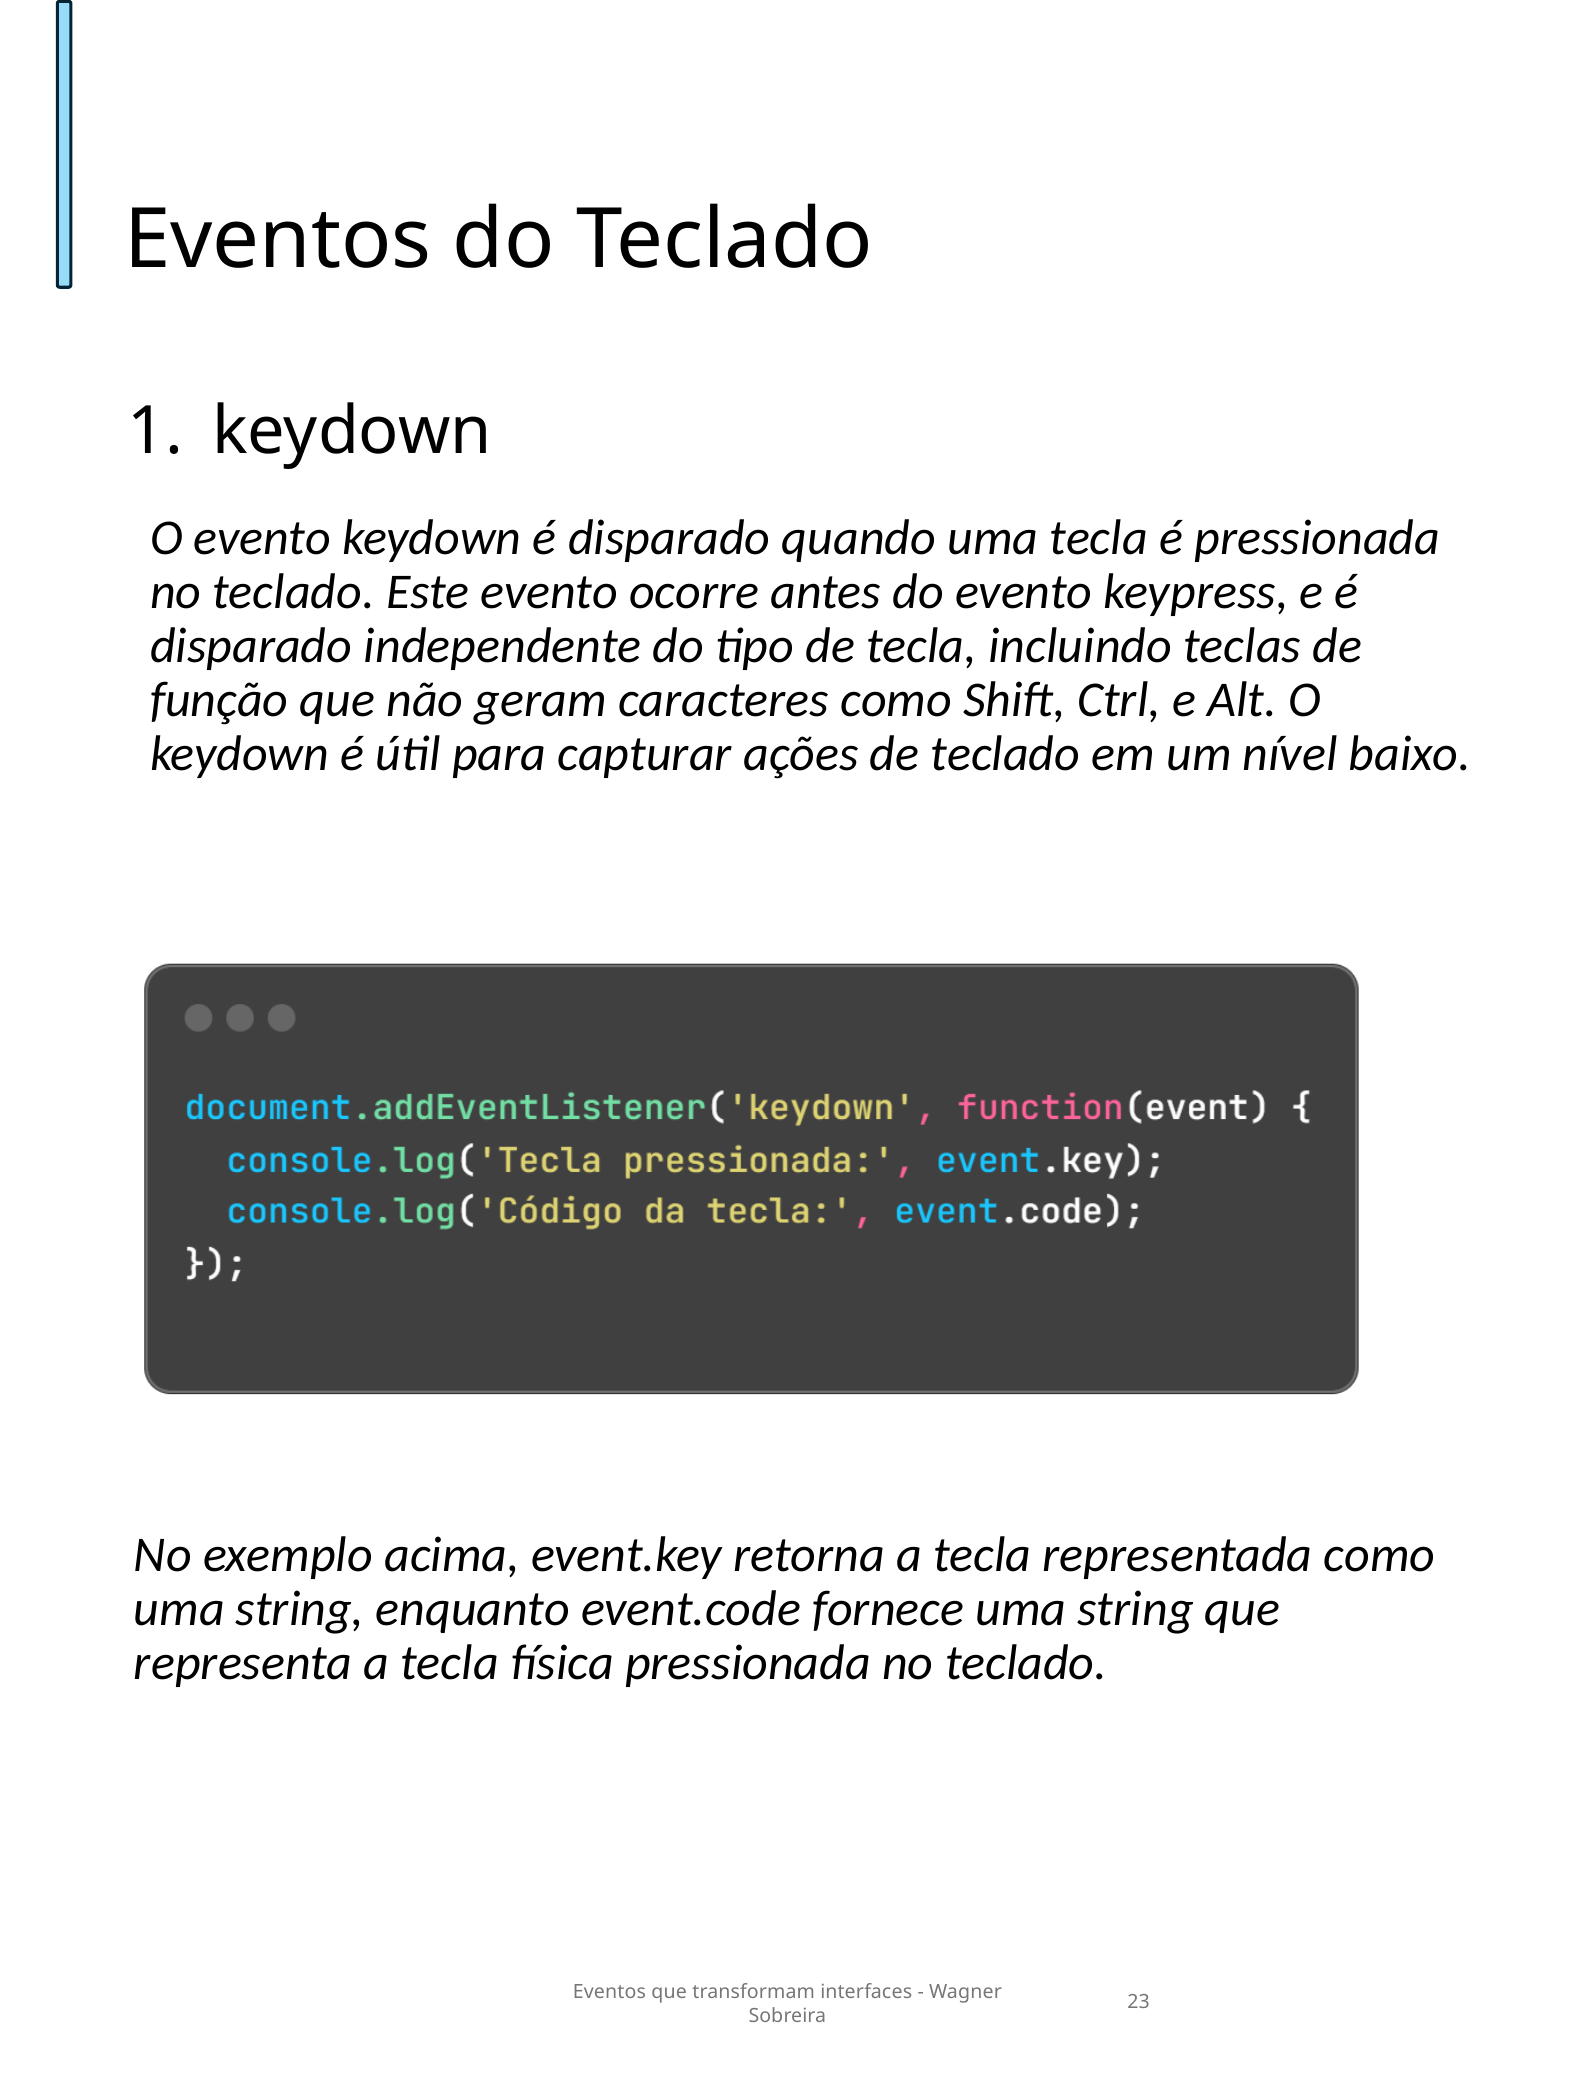

Eventos do Teclado
keydown
O evento keydown é disparado quando uma tecla é pressionada no teclado. Este evento ocorre antes do evento keypress, e é disparado independente do tipo de tecla, incluindo teclas de função que não geram caracteres como Shift, Ctrl, e Alt. O keydown é útil para capturar ações de teclado em um nível baixo.
No exemplo acima, event.key retorna a tecla representada como uma string, enquanto event.code fornece uma string que representa a tecla física pressionada no teclado.
Eventos que transformam interfaces - Wagner Sobreira